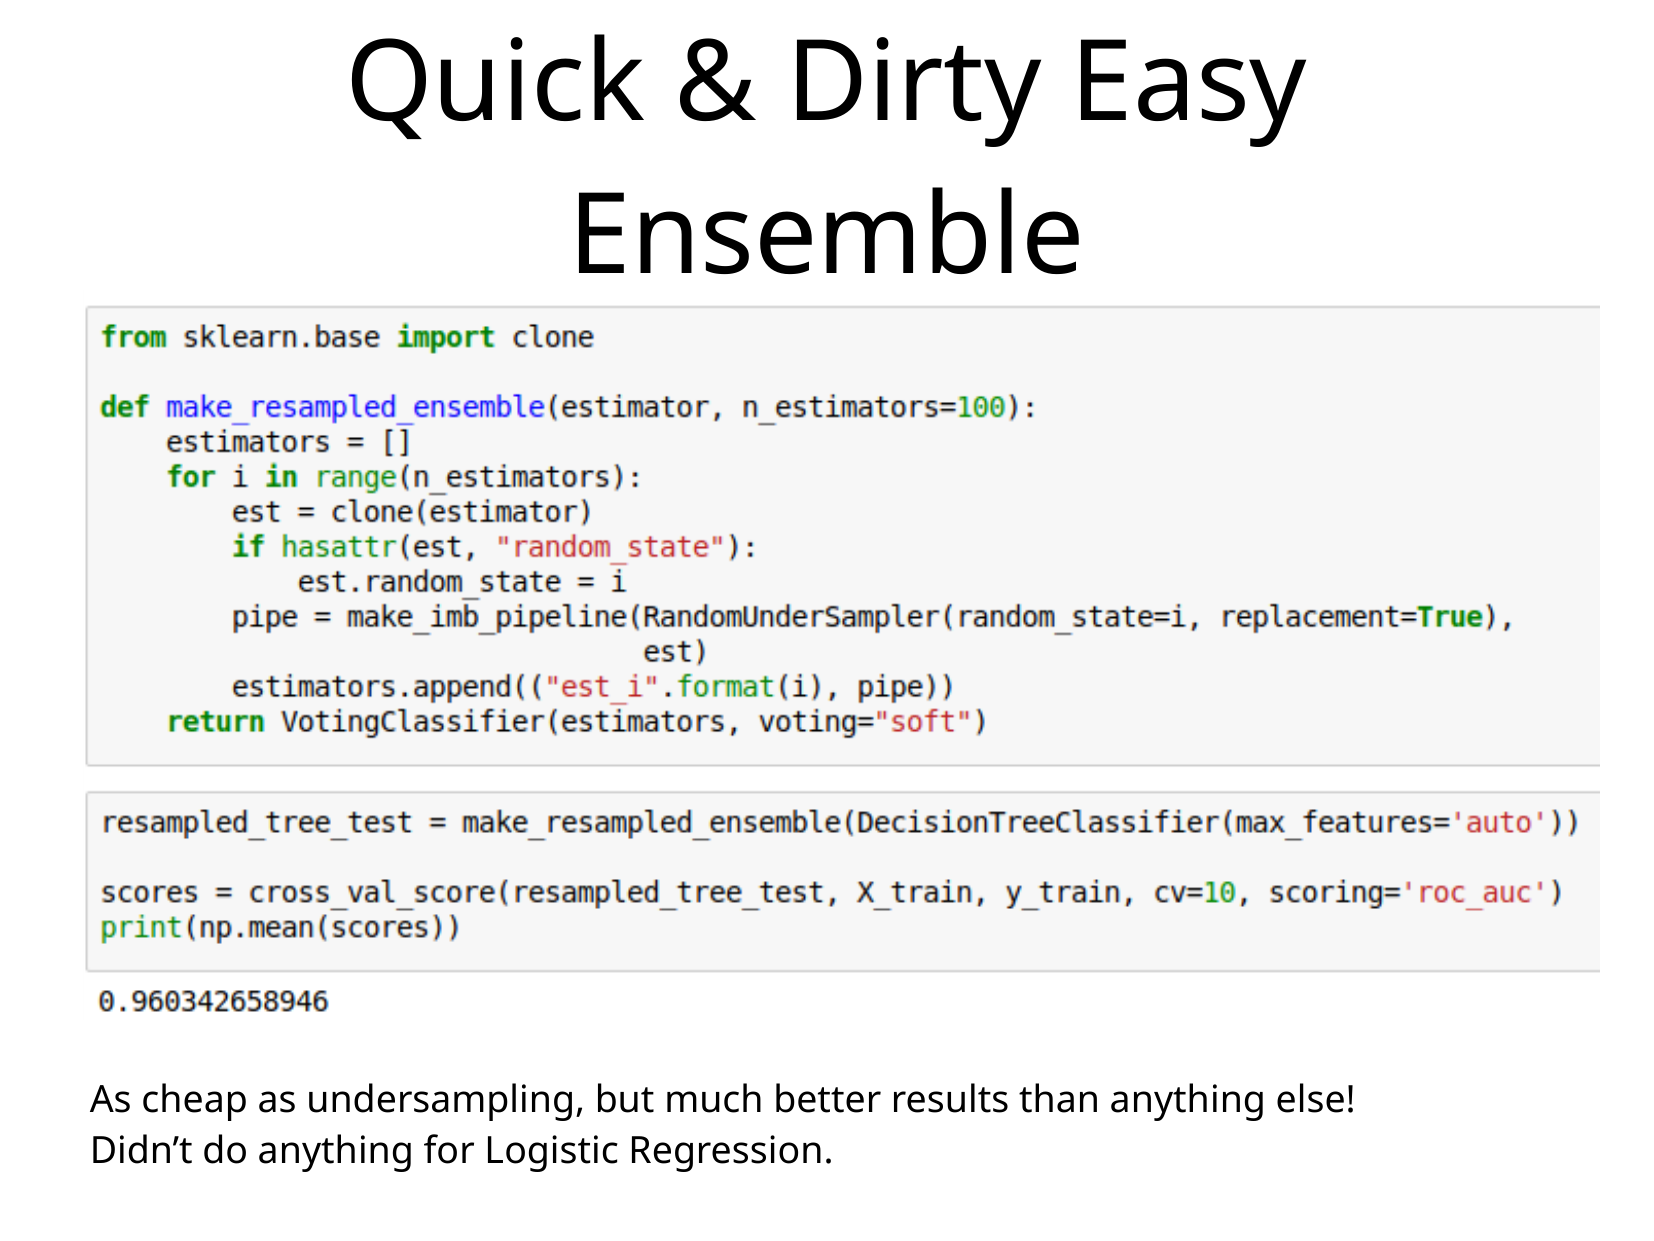

# Quick & Dirty Easy Ensemble
As cheap as undersampling, but much better results than anything else!
Didn’t do anything for Logistic Regression.